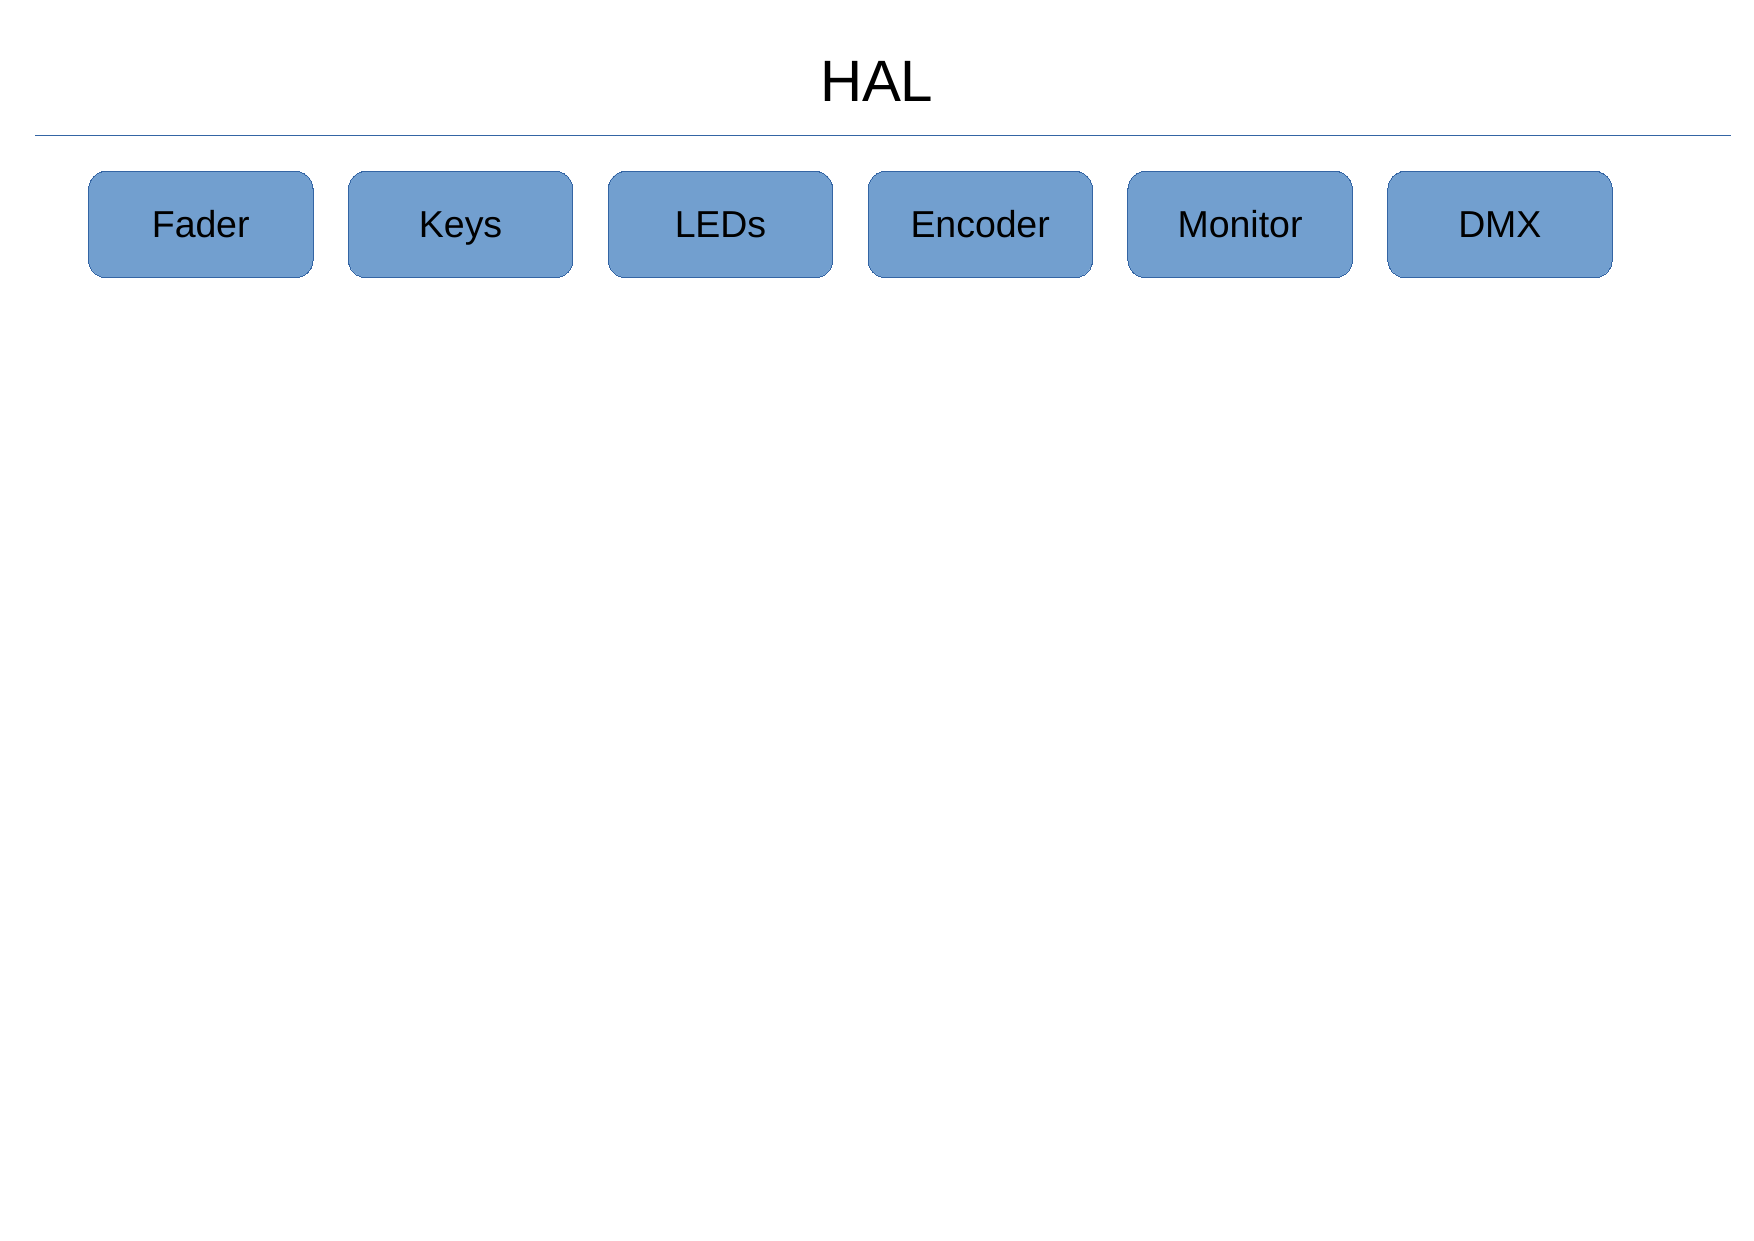

HAL
Fader
Keys
LEDs
Encoder
Monitor
DMX